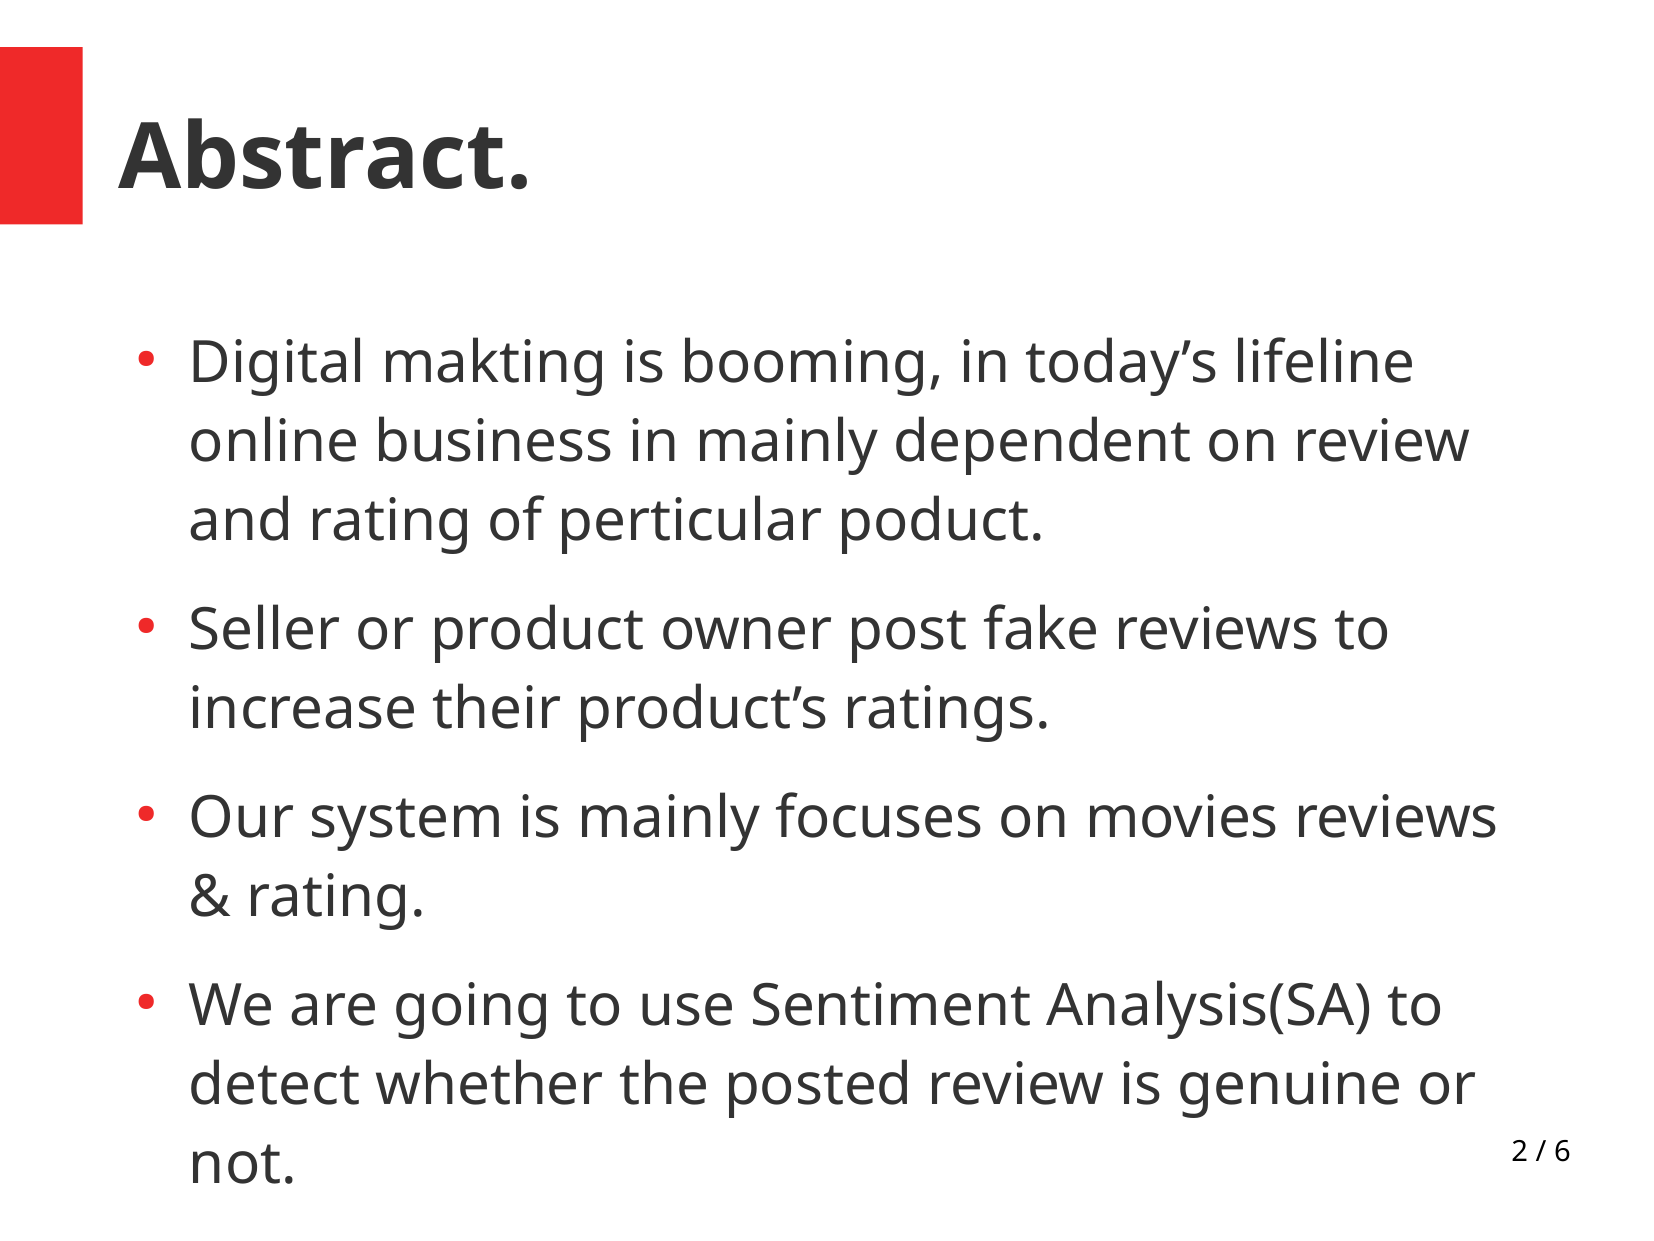

# Abstract.
Digital makting is booming, in today’s lifeline online business in mainly dependent on review and rating of perticular poduct.
Seller or product owner post fake reviews to increase their product’s ratings.
Our system is mainly focuses on movies reviews & rating.
We are going to use Sentiment Analysis(SA) to detect whether the posted review is genuine or not.
2